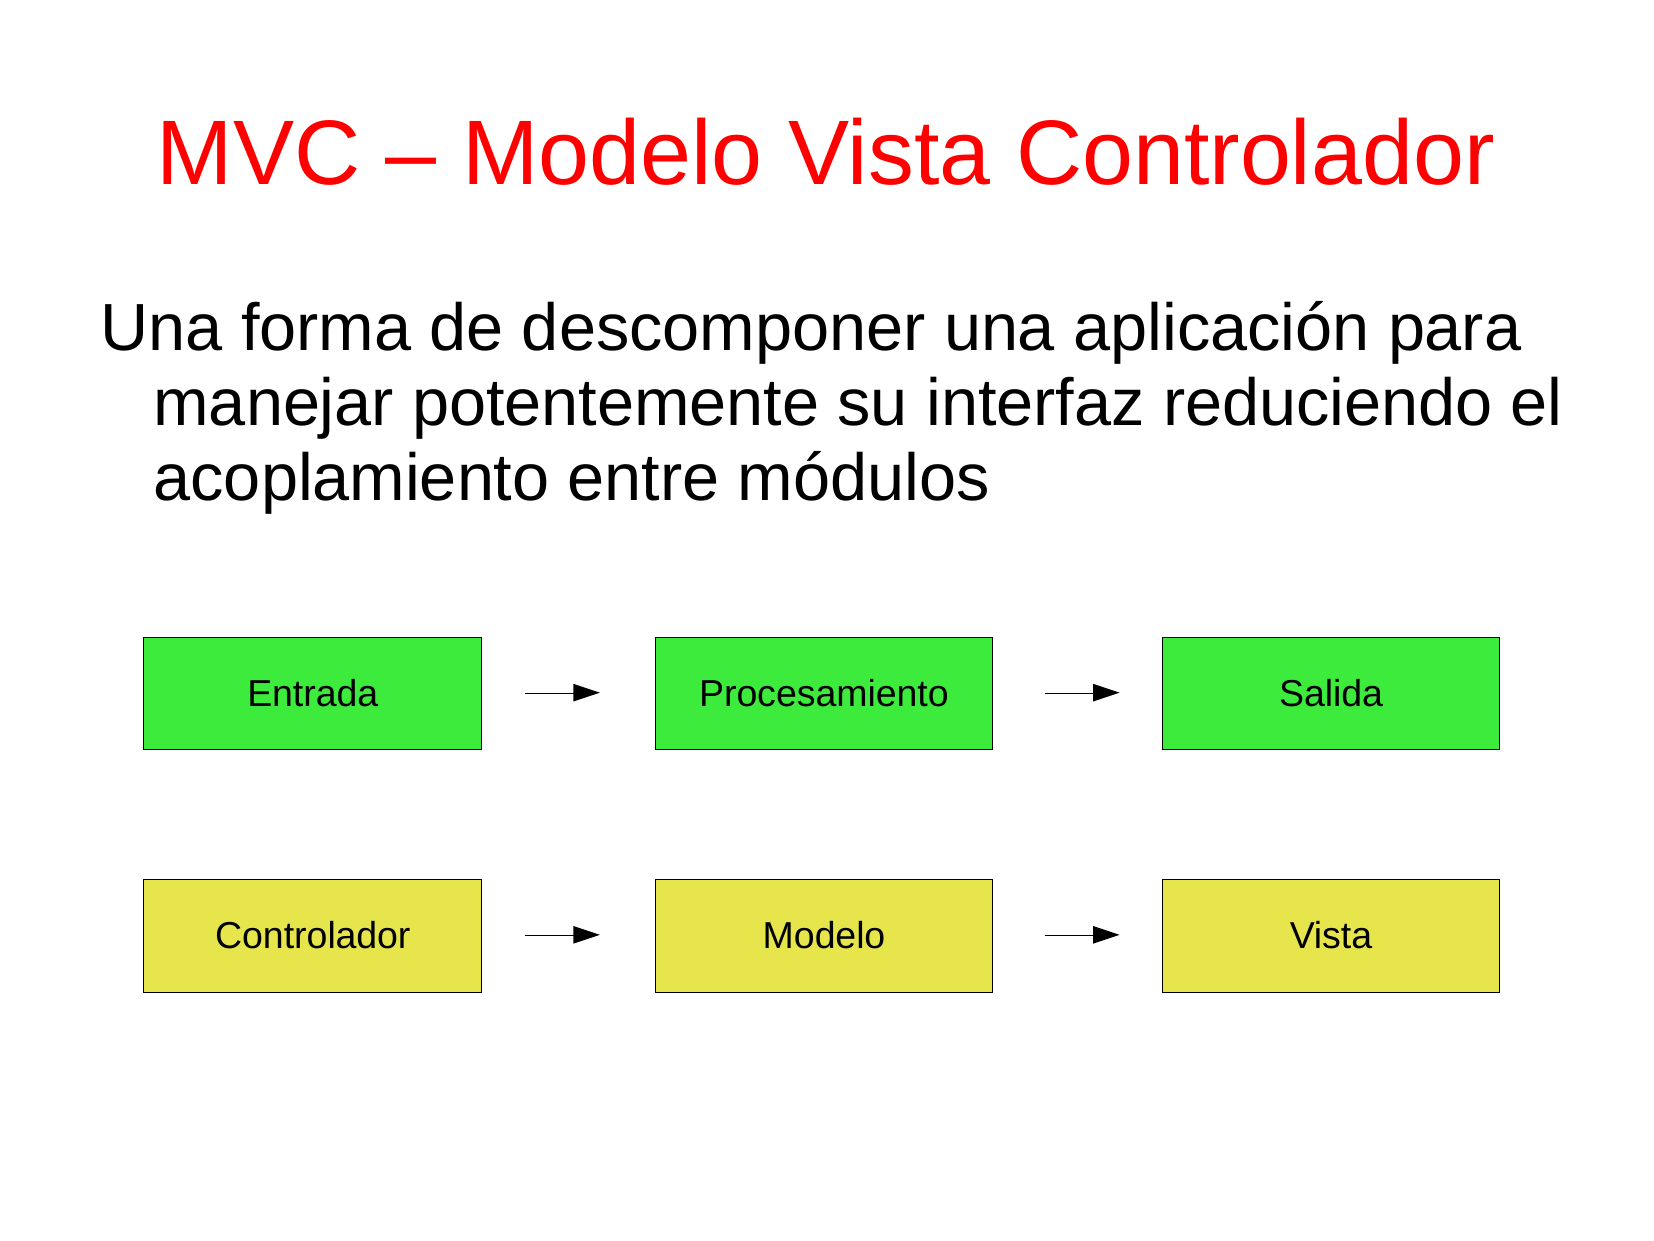

# MVC – Modelo Vista Controlador
Una forma de descomponer una aplicación para manejar potentemente su interfaz reduciendo el acoplamiento entre módulos
Entrada
Procesamiento
Salida
Controlador
Modelo
Vista